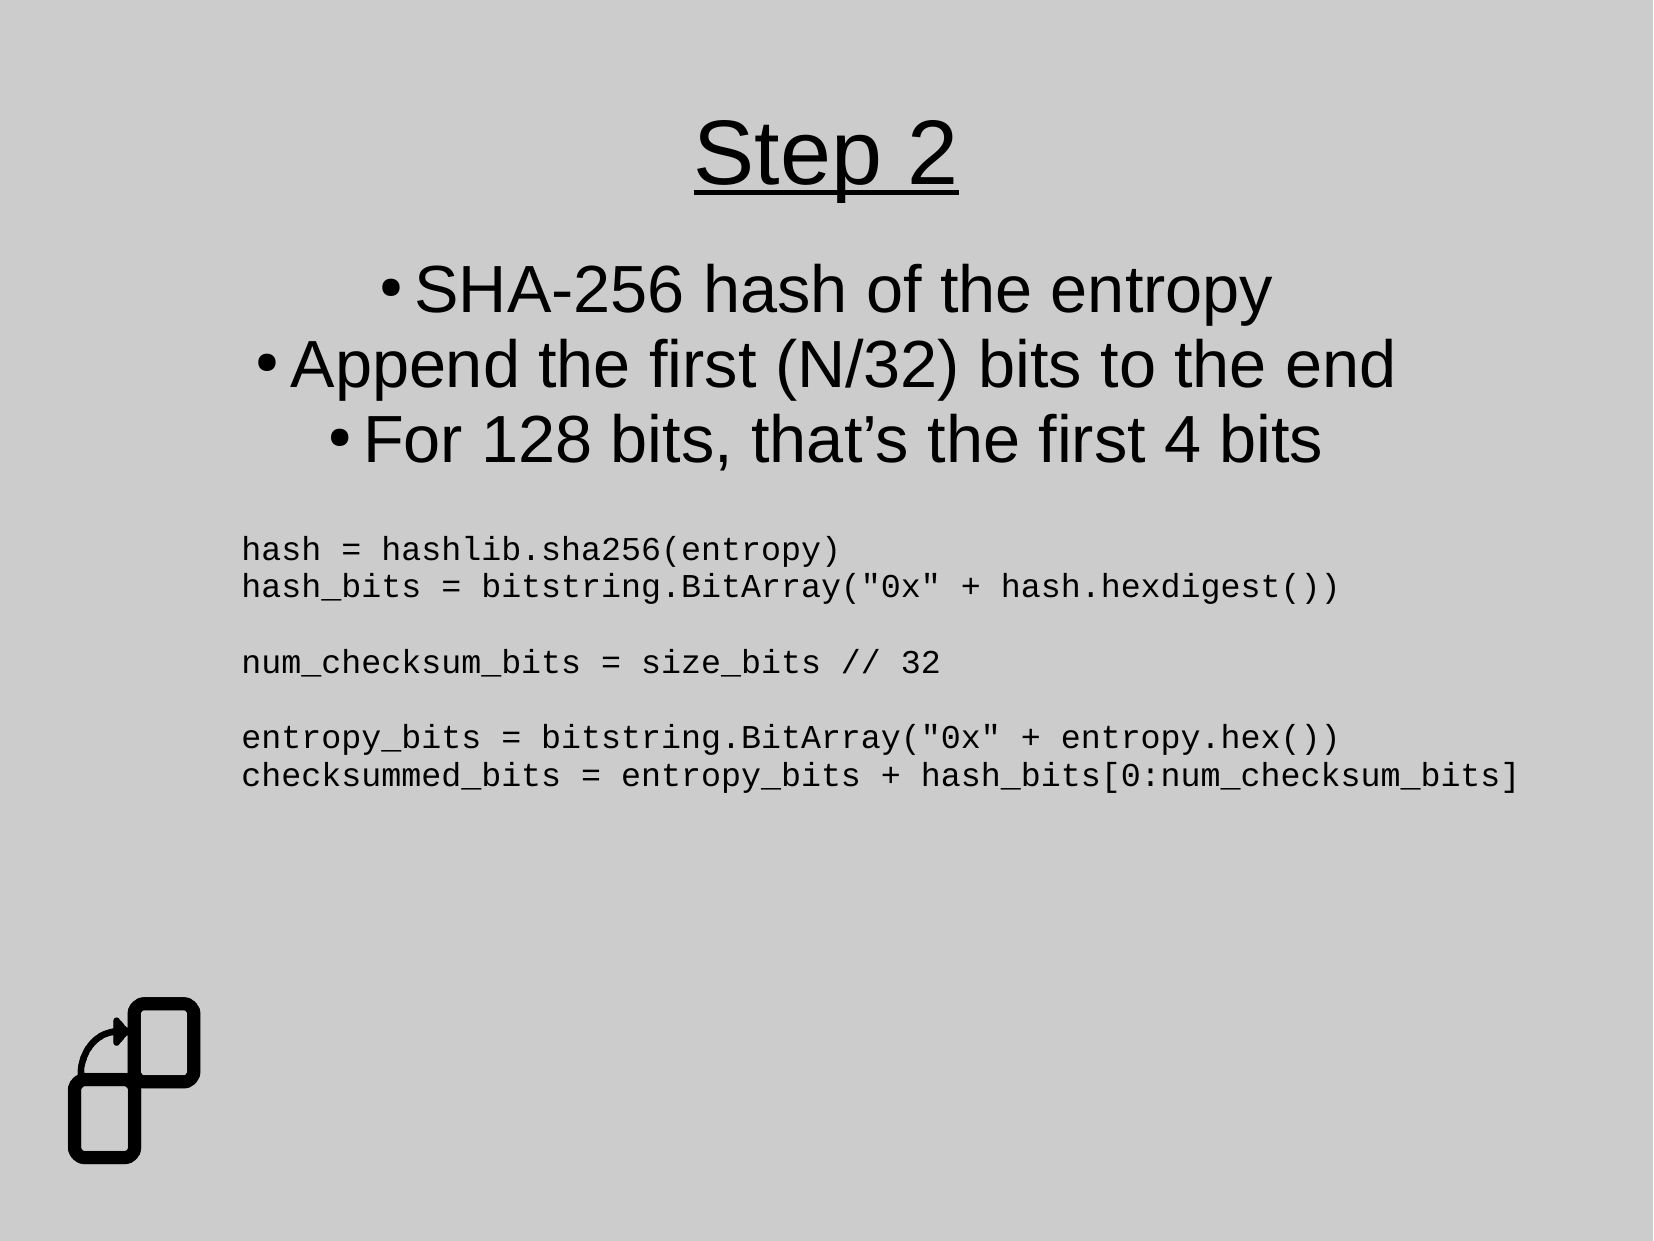

# Step 2
SHA-256 hash of the entropy
Append the first (N/32) bits to the end
For 128 bits, that’s the first 4 bits
	hash = hashlib.sha256(entropy)
	hash_bits = bitstring.BitArray("0x" + hash.hexdigest())
	num_checksum_bits = size_bits // 32
	entropy_bits = bitstring.BitArray("0x" + entropy.hex())
	checksummed_bits = entropy_bits + hash_bits[0:num_checksum_bits]